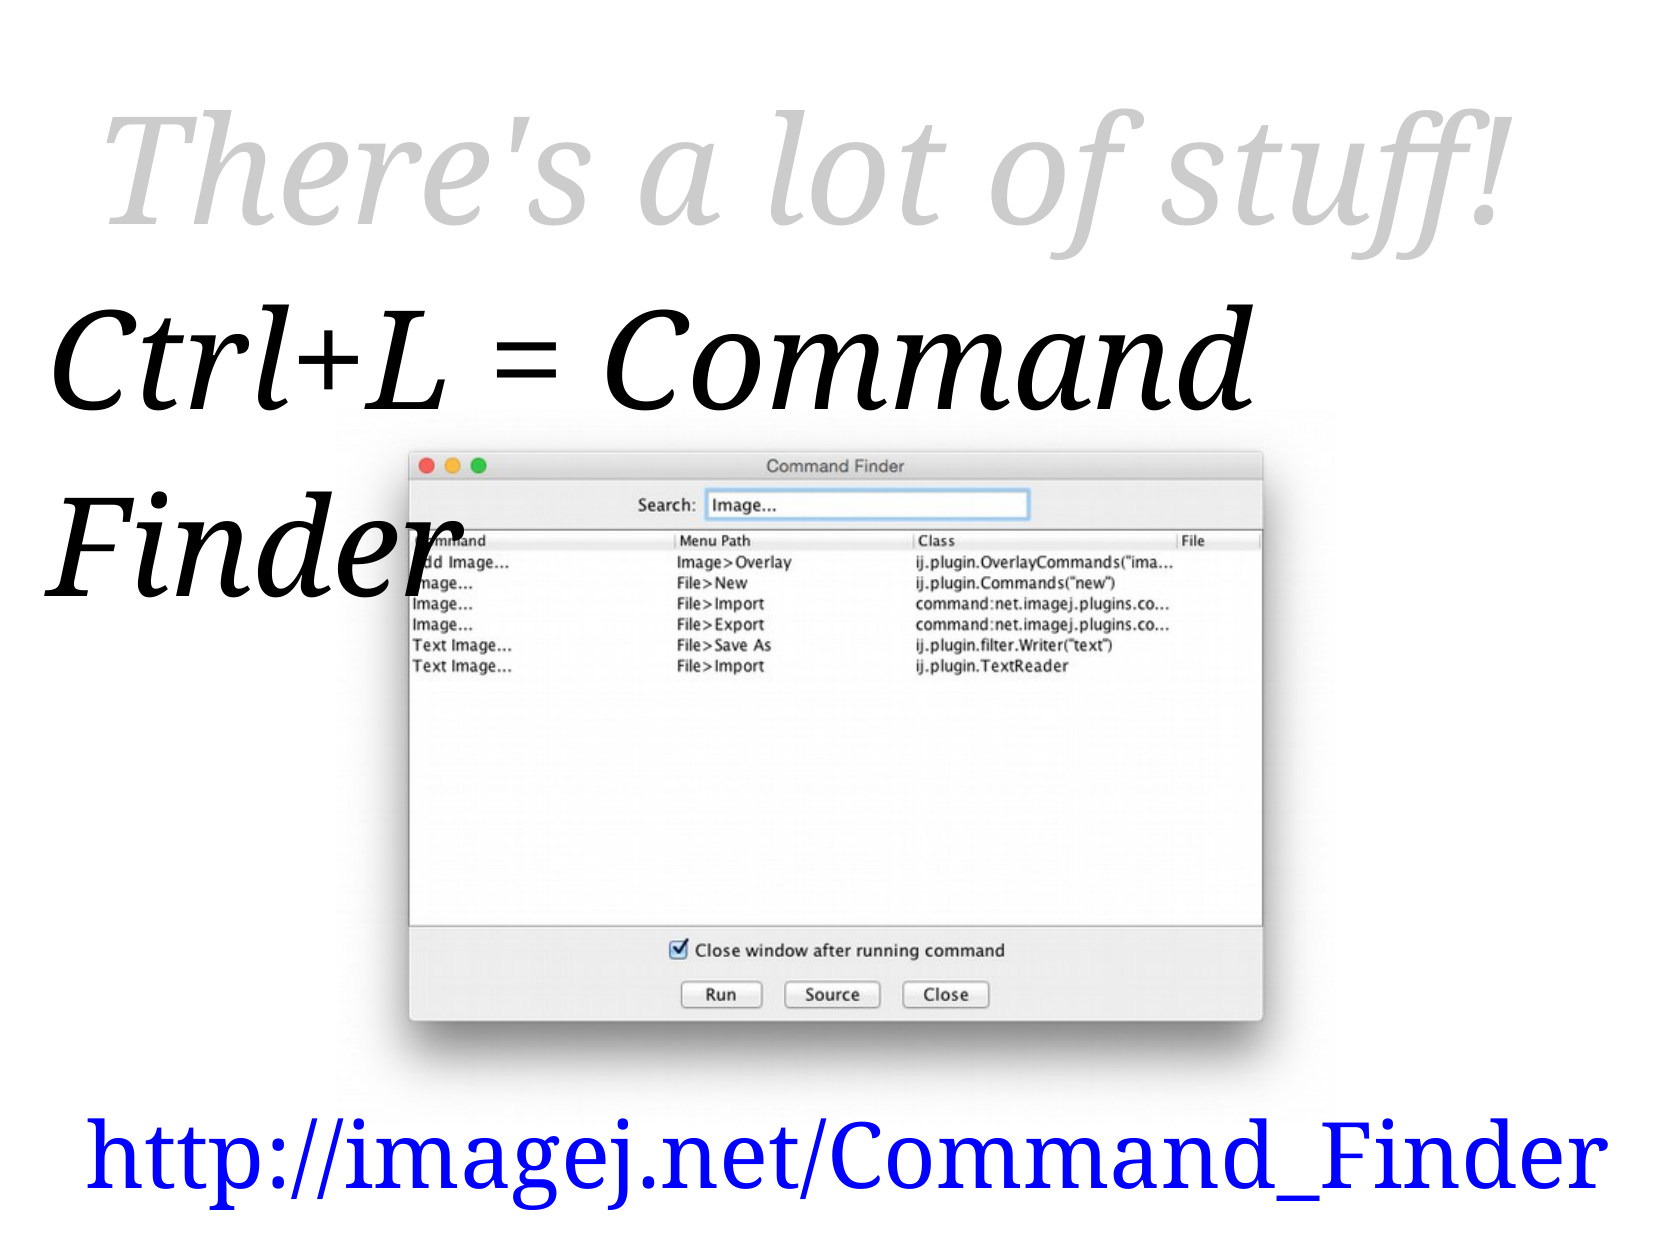

There's a lot of stuff!
Ctrl+L = Command Finder
http://imagej.net/Command_Finder